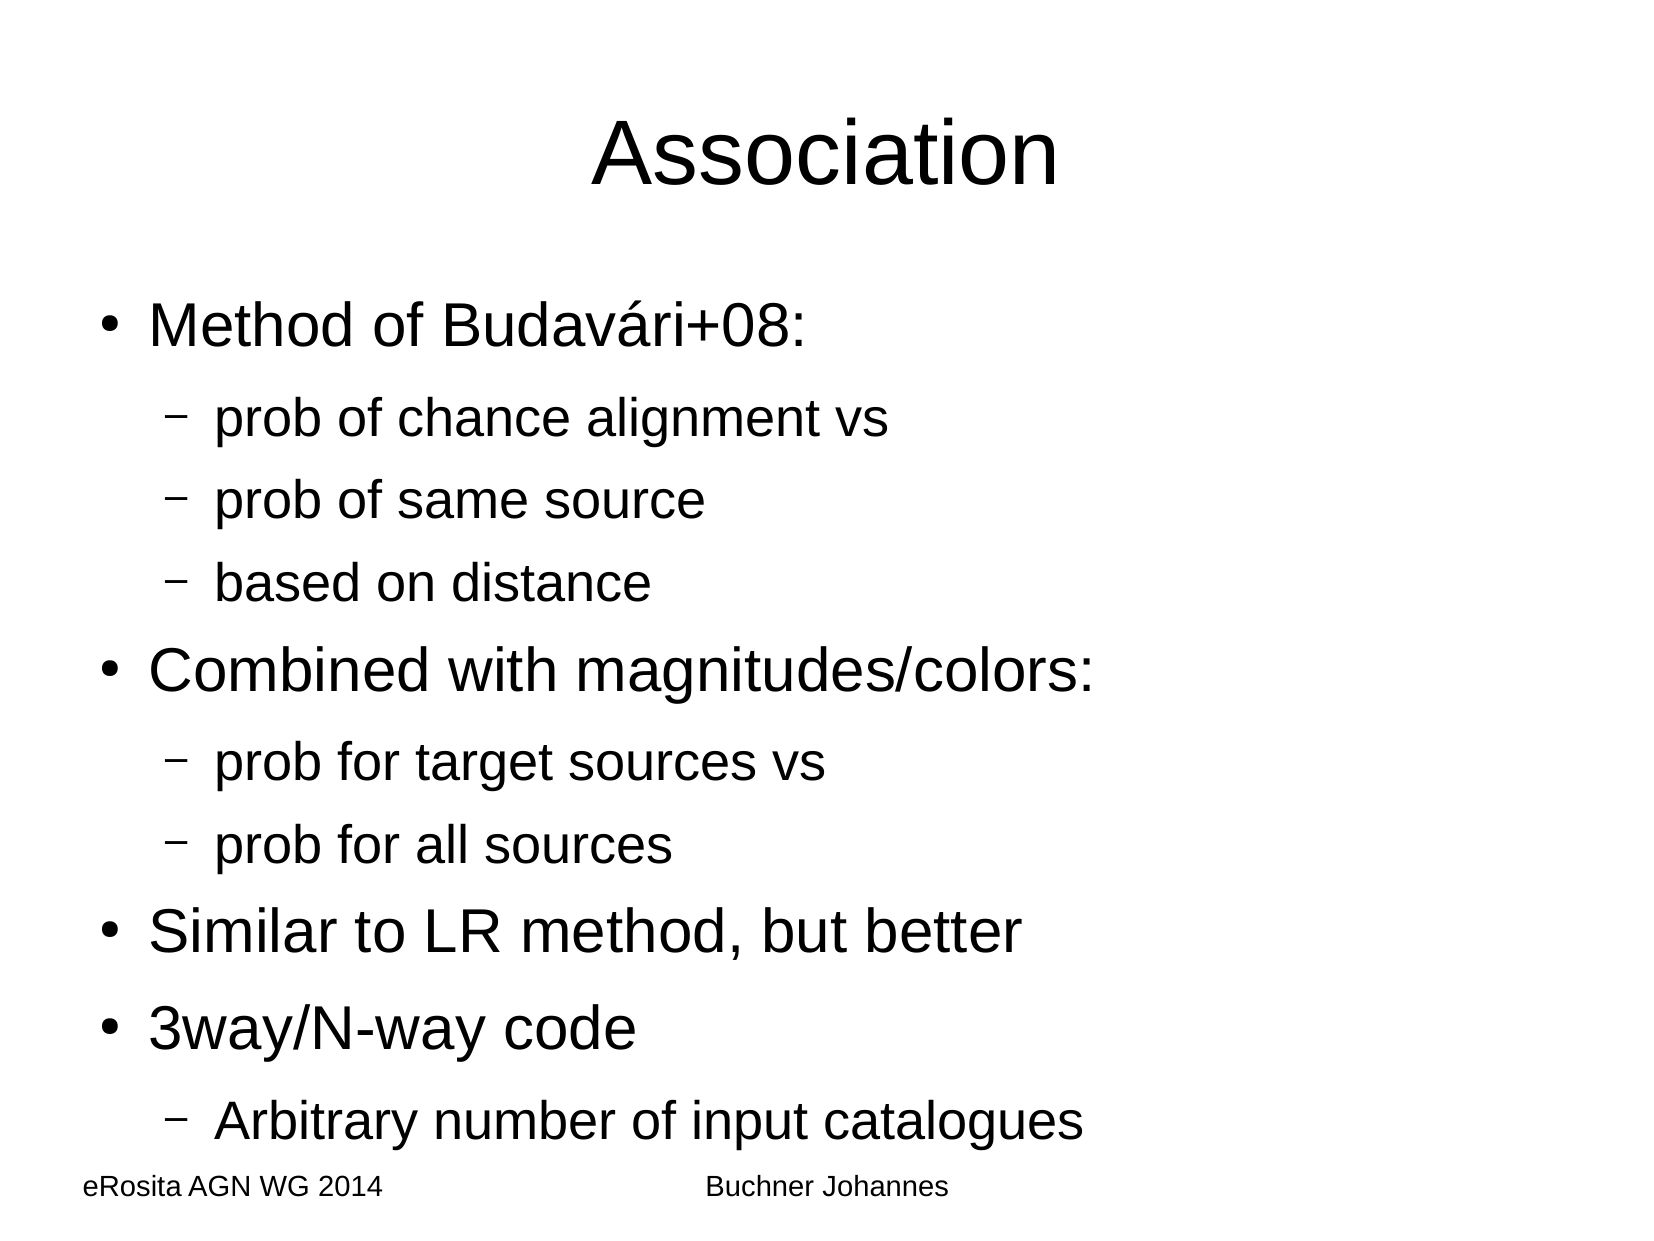

# Association
Method of Budavári+08:
prob of chance alignment vs
prob of same source
based on distance
Combined with magnitudes/colors:
prob for target sources vs
prob for all sources
Similar to LR method, but better
3way/N-way code
Arbitrary number of input catalogues